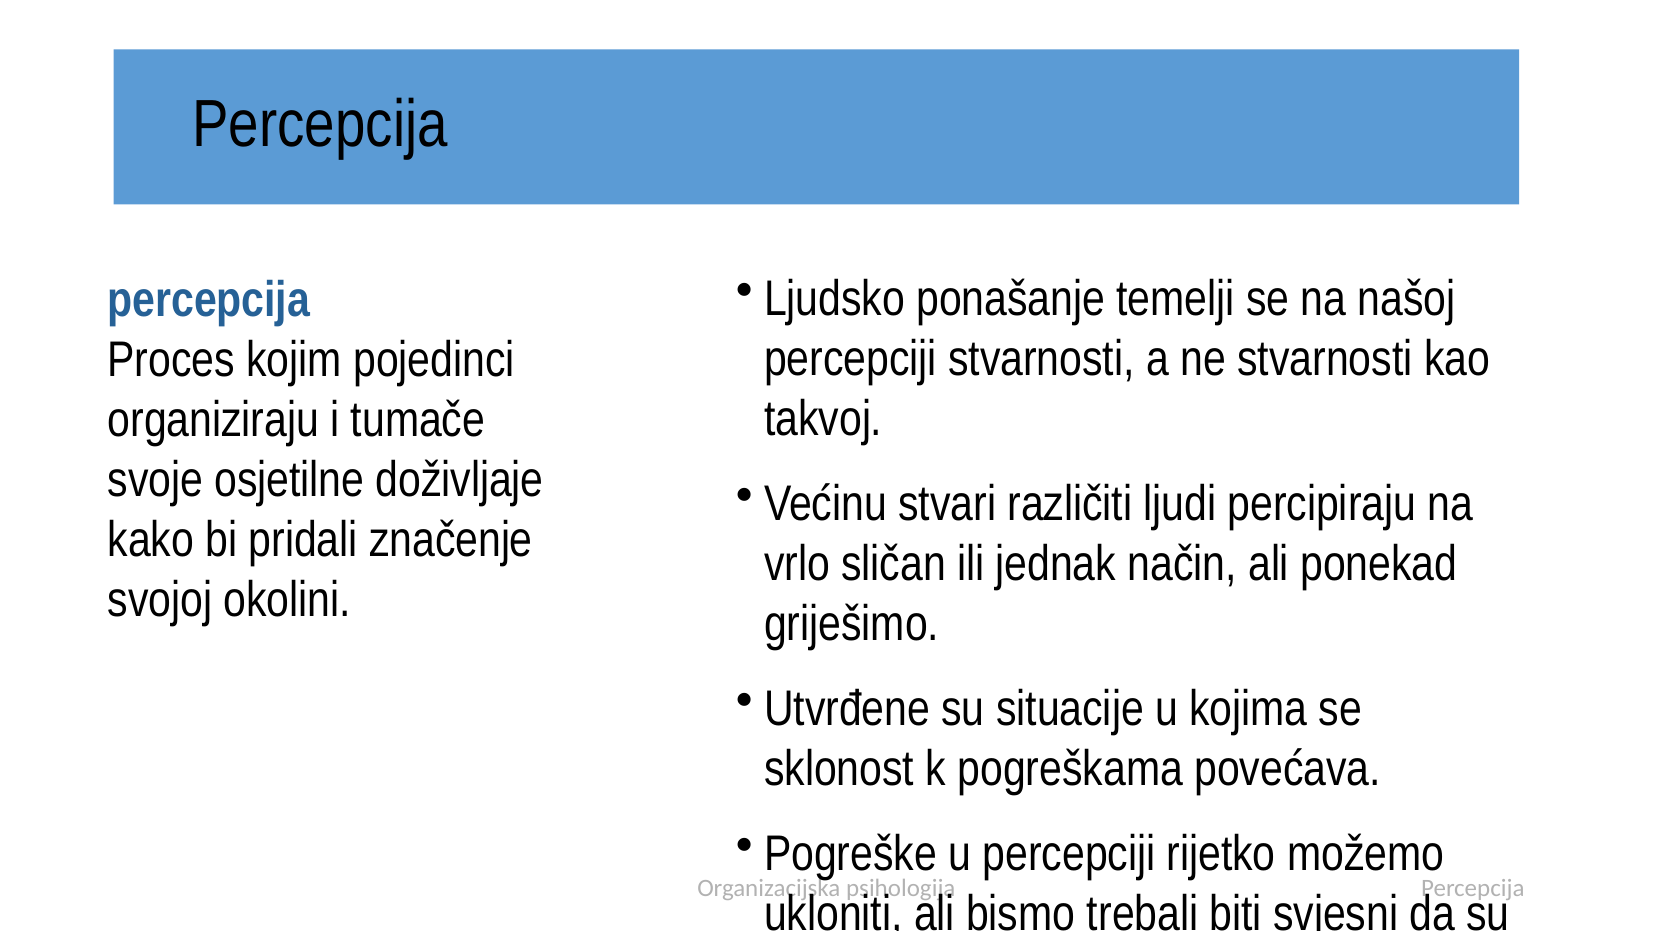

Percepcija
Ljudsko ponašanje temelji se na našoj percepciji stvarnosti, a ne stvarnosti kao takvoj.
Većinu stvari različiti ljudi percipiraju na vrlo sličan ili jednak način, ali ponekad griješimo.
Utvrđene su situacije u kojima se sklonost k pogreškama povećava.
Pogreške u percepciji rijetko možemo ukloniti, ali bismo trebali biti svjesni da su moguće.
percepcija
Proces kojim pojedinci organiziraju i tumače svoje osjetilne doživljaje kako bi pridali značenje svojoj okolini.
Organizacijska psihologija
Percepcija